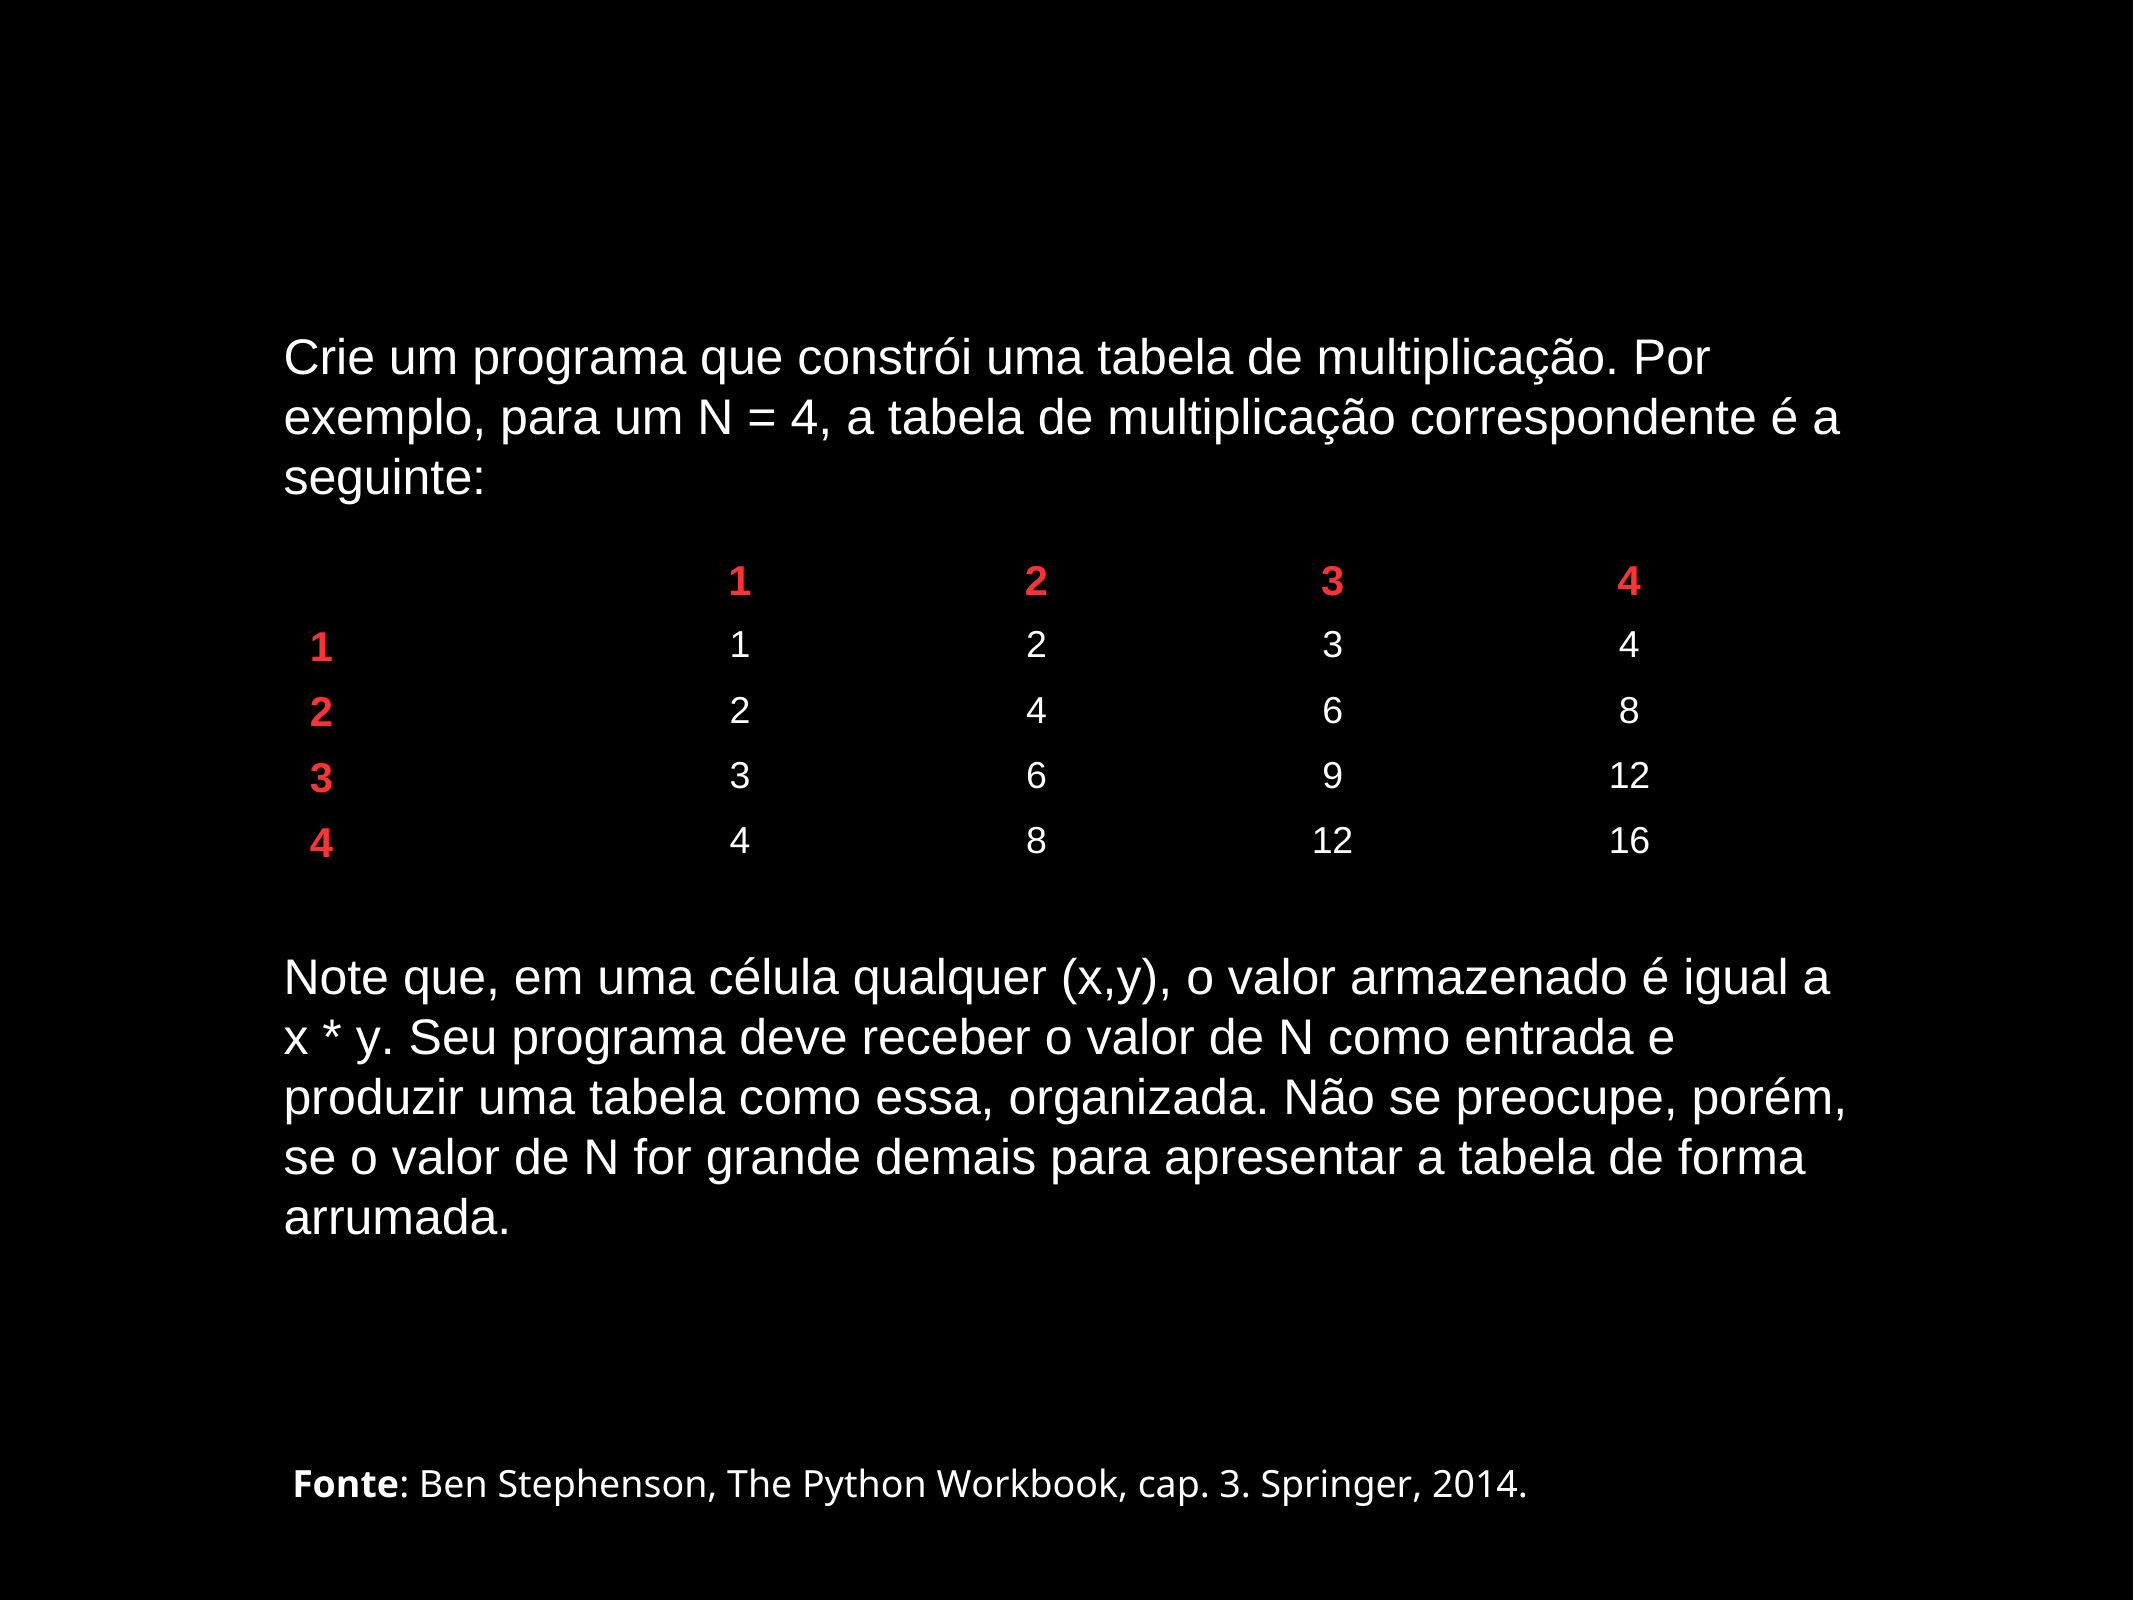

# Crie um programa que constrói uma tabela de multiplicação. Por exemplo, para um N = 4, a tabela de multiplicação correspondente é a seguinte: Note que, em uma célula qualquer (x,y), o valor armazenado é igual a x * y. Seu programa deve receber o valor de N como entrada e produzir uma tabela como essa, organizada. Não se preocupe, porém, se o valor de N for grande demais para apresentar a tabela de forma arrumada.
| | 1 | 2 | 3 | 4 |
| --- | --- | --- | --- | --- |
| 1 | 1 | 2 | 3 | 4 |
| 2 | 2 | 4 | 6 | 8 |
| 3 | 3 | 6 | 9 | 12 |
| 4 | 4 | 8 | 12 | 16 |
Fonte: Ben Stephenson, The Python Workbook, cap. 3. Springer, 2014.